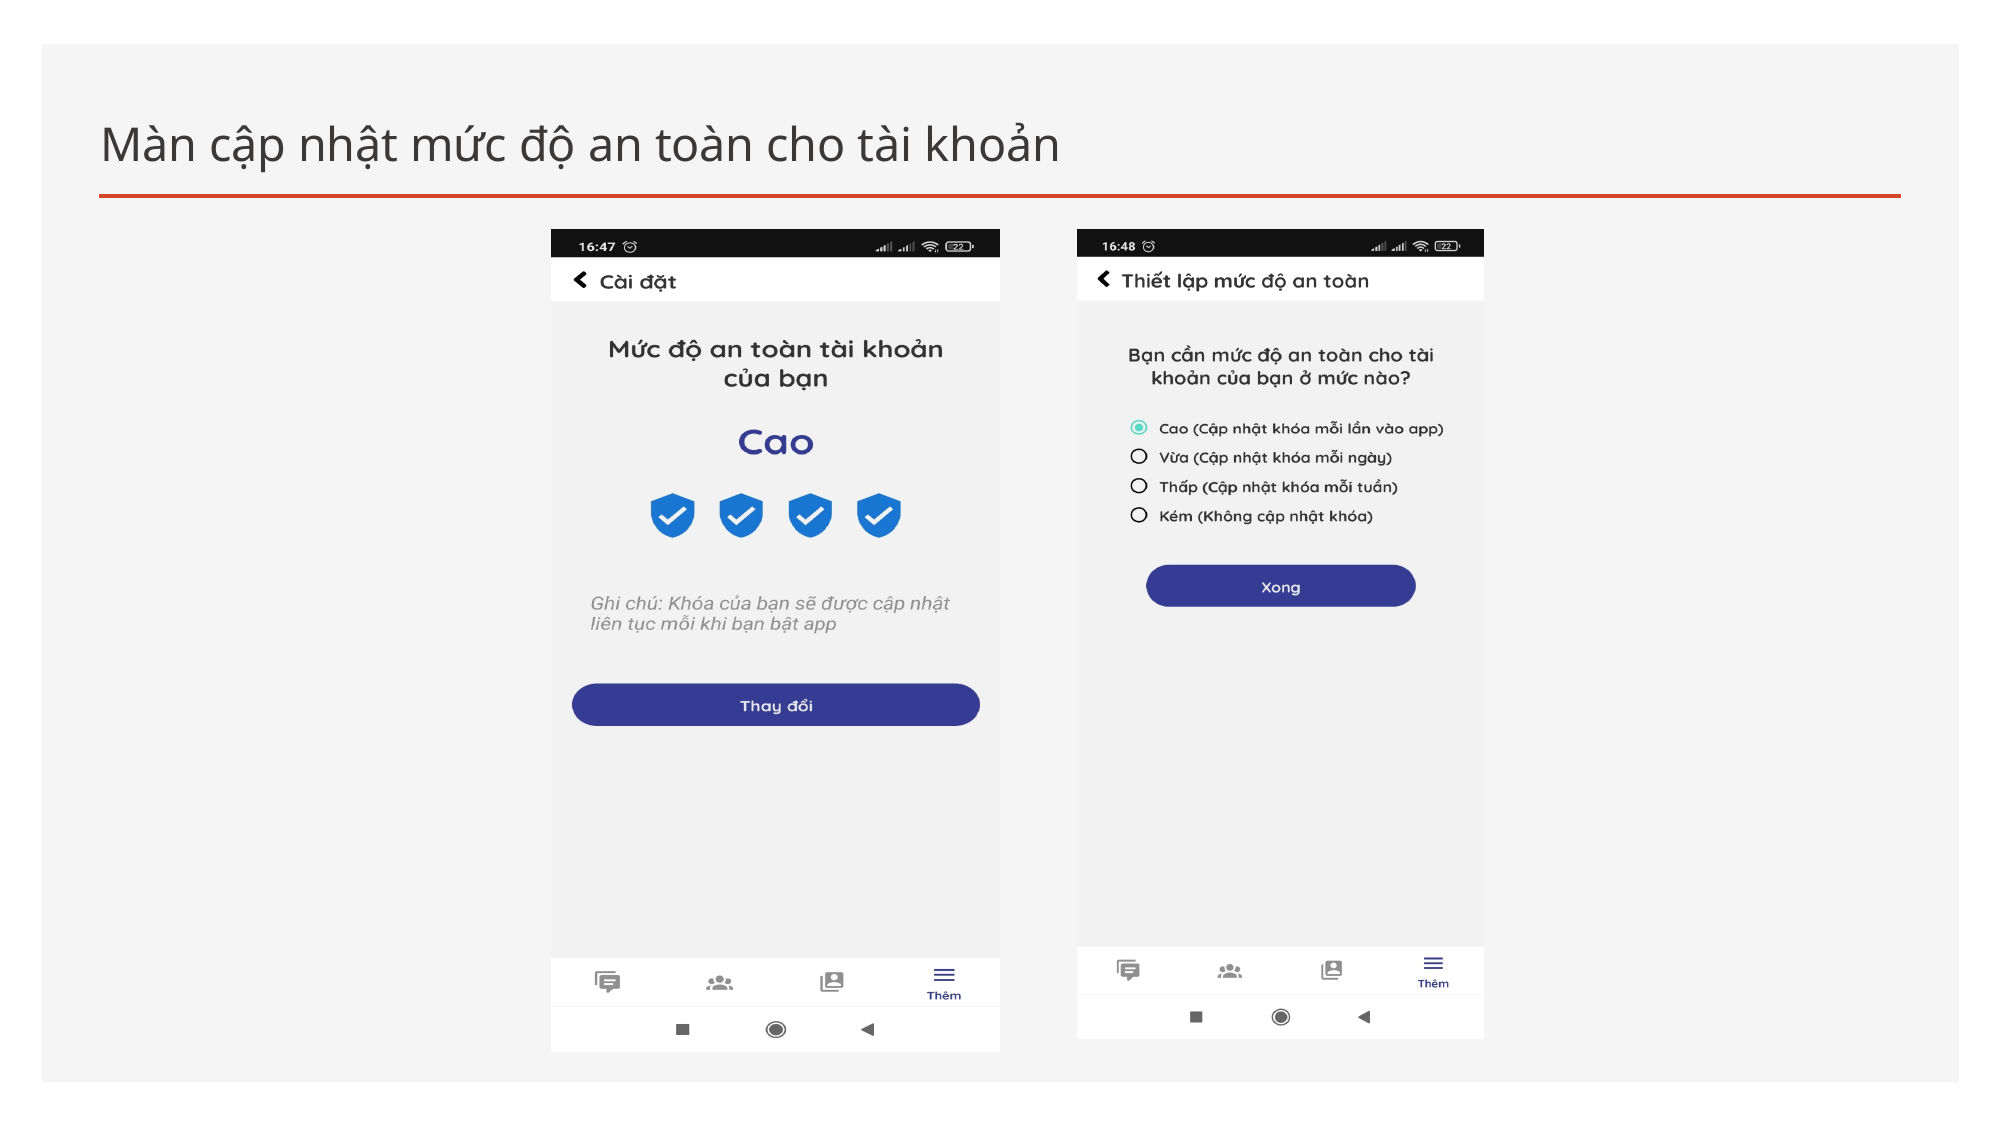

# Màn cập nhật mức độ an toàn cho tài khoản